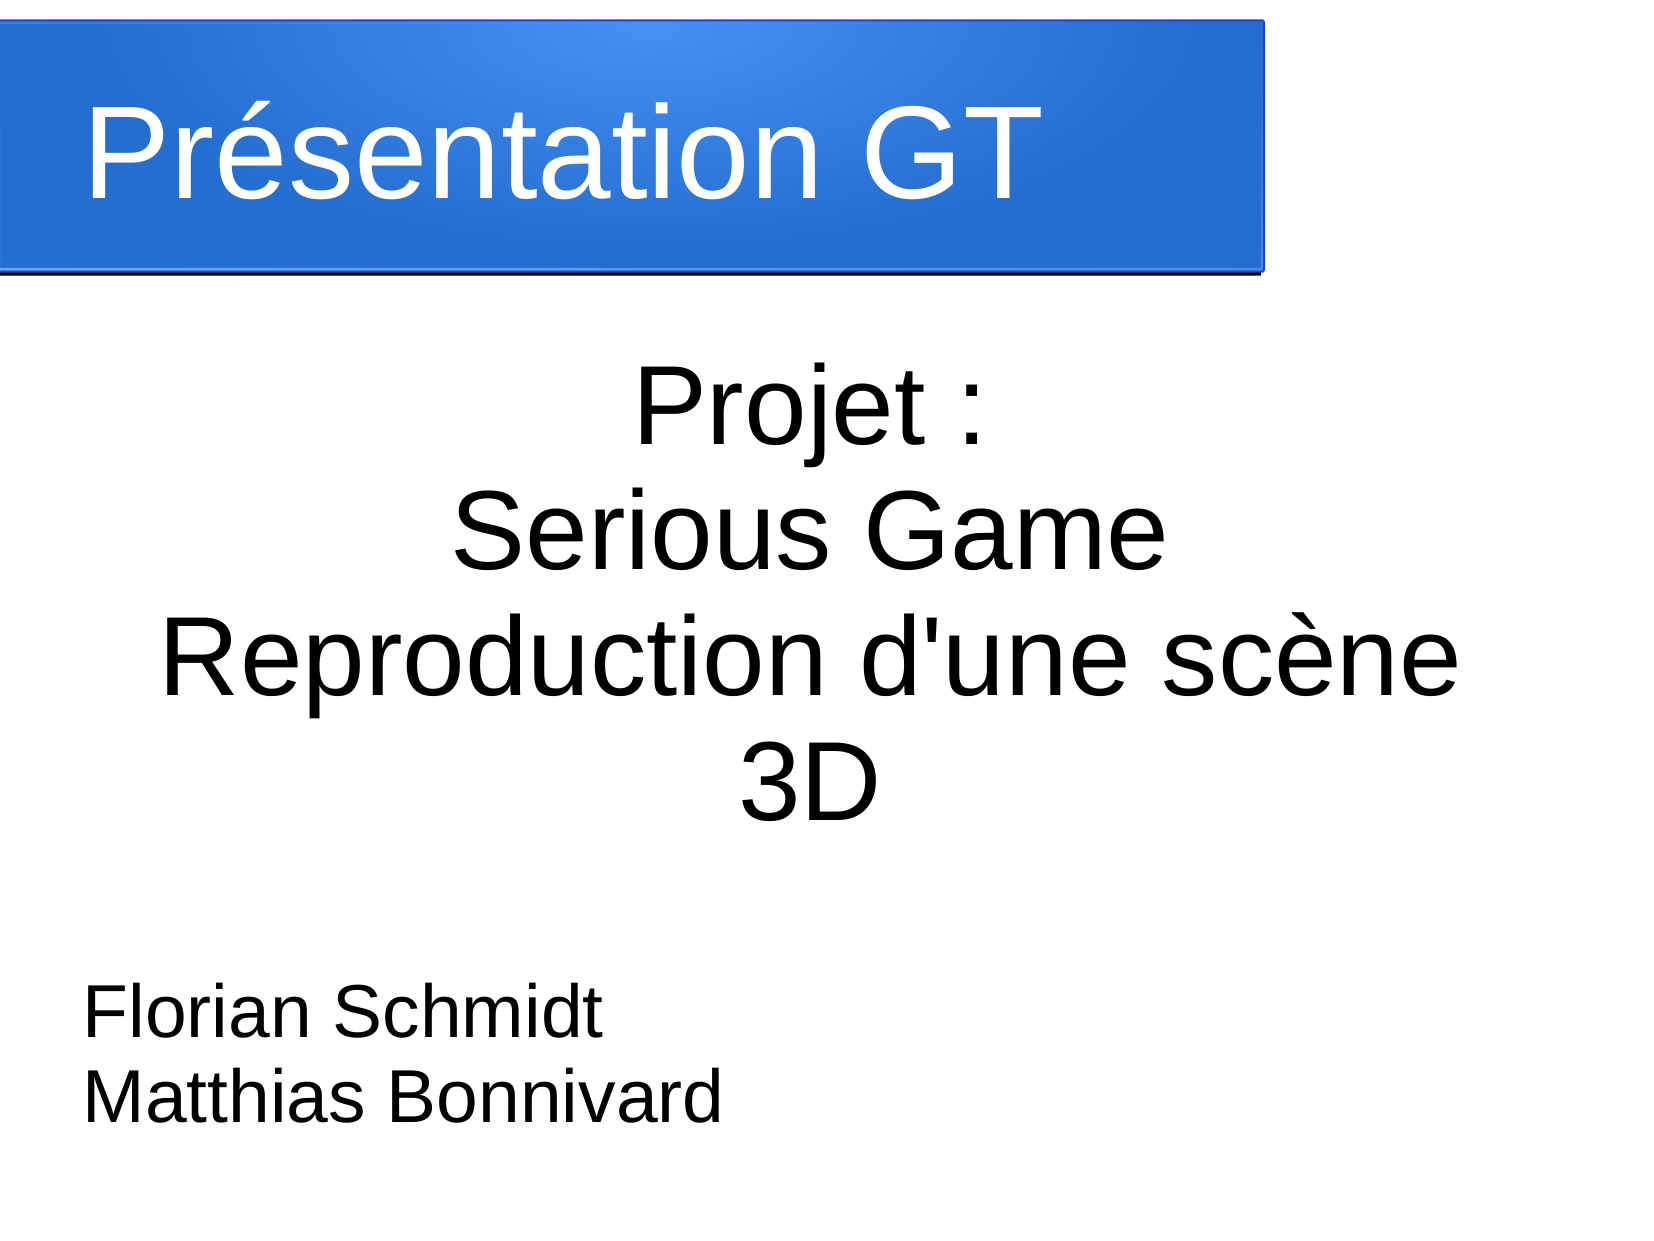

# Présentation GT
Projet :
Serious Game
Reproduction d'une scène 3D
Florian Schmidt
Matthias Bonnivard